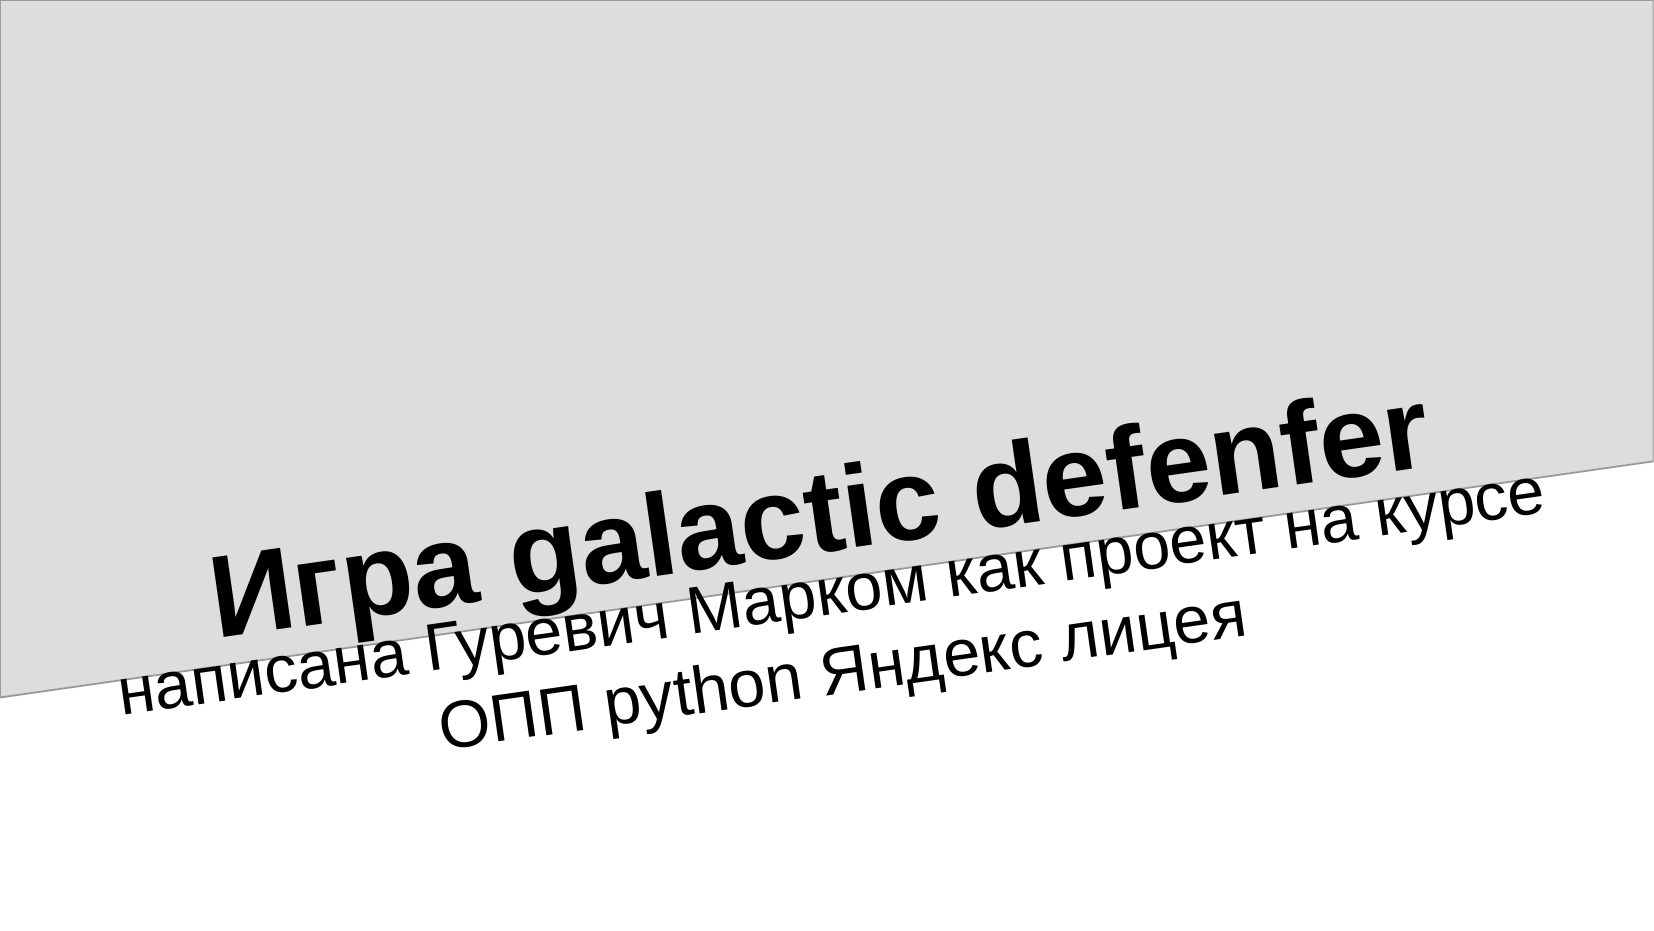

# Игра galactic defenfer
написана Гуревич Марком как проект на курсе ОПП python Яндекс лицея